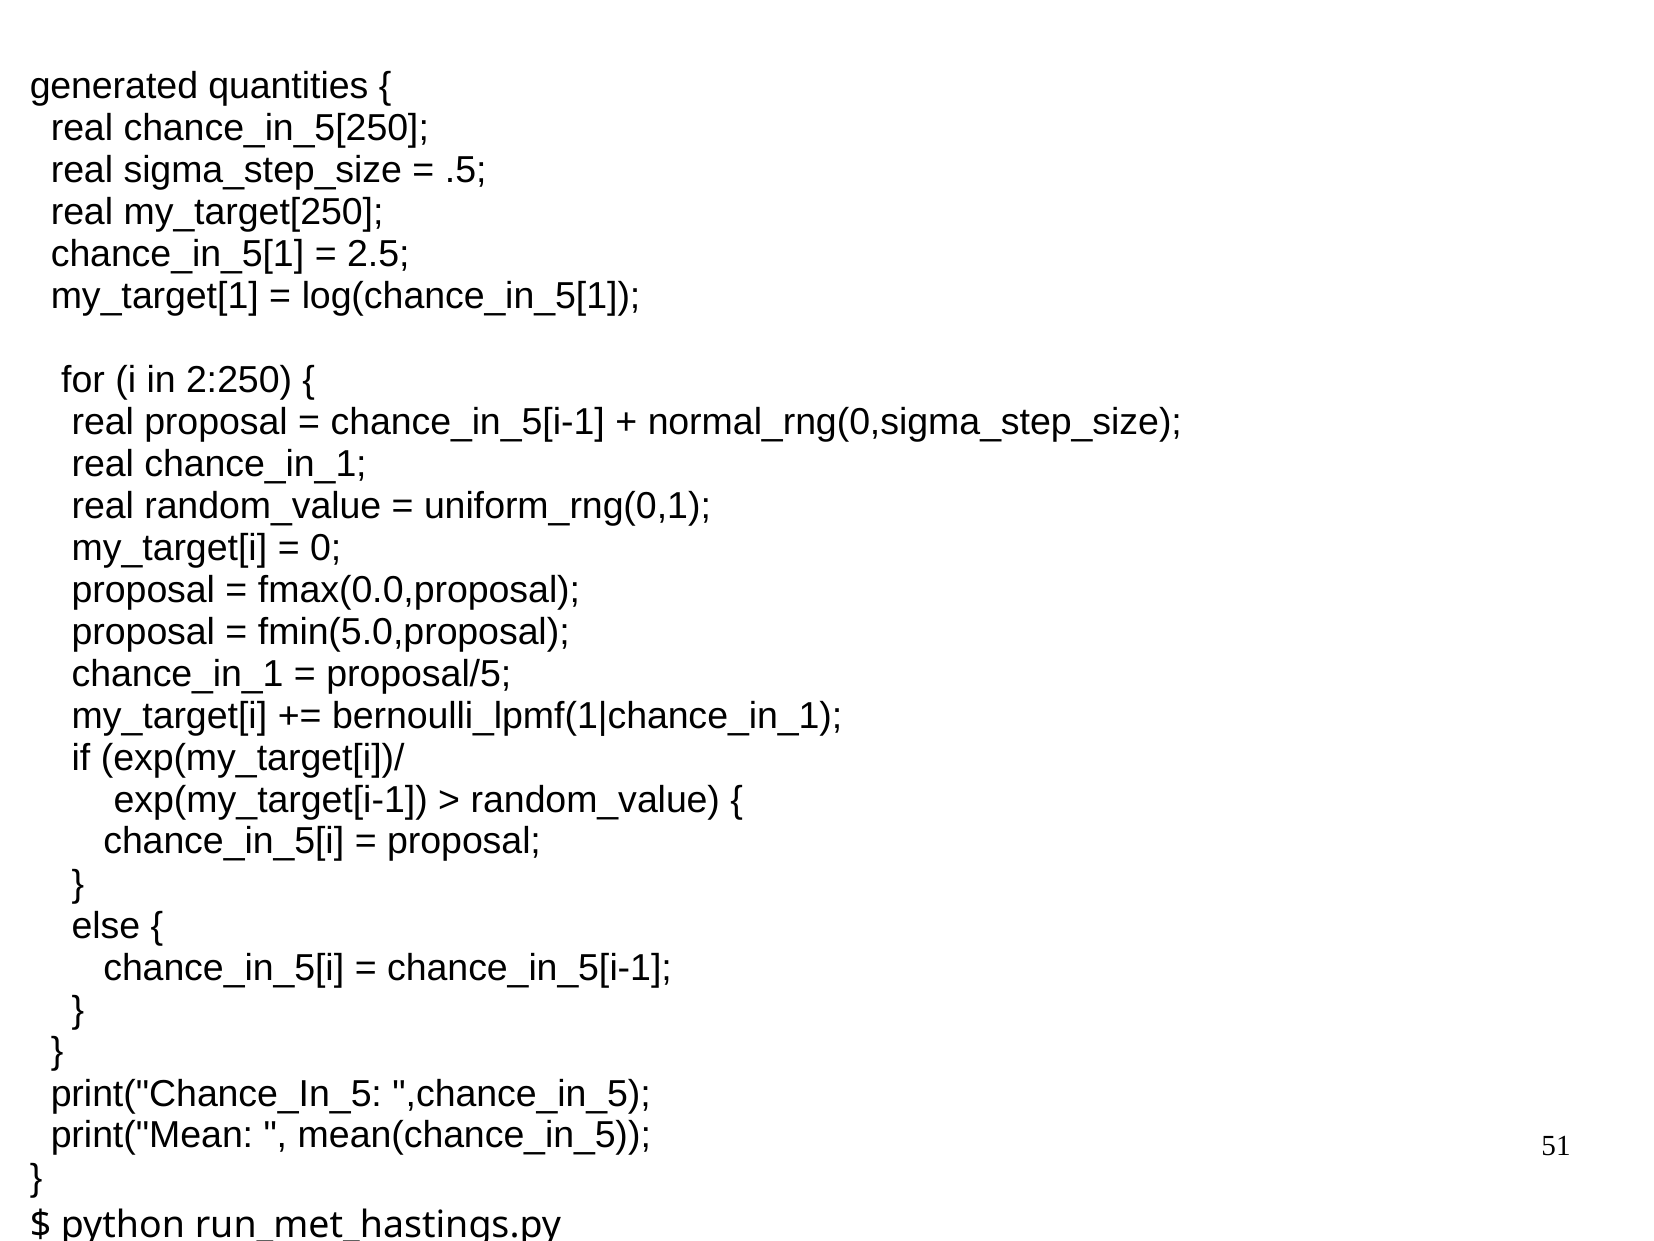

generated quantities {
 real chance_in_5[250];
 real sigma_step_size = .5;
 real my_target[250];
 chance_in_5[1] = 2.5;
 my_target[1] = log(chance_in_5[1]);
 for (i in 2:250) {
 real proposal = chance_in_5[i-1] + normal_rng(0,sigma_step_size);
 real chance_in_1;
 real random_value = uniform_rng(0,1);
 my_target[i] = 0;
 proposal = fmax(0.0,proposal);
 proposal = fmin(5.0,proposal);
 chance_in_1 = proposal/5;
 my_target[i] += bernoulli_lpmf(1|chance_in_1);
 if (exp(my_target[i])/
 exp(my_target[i-1]) > random_value) {
 chance_in_5[i] = proposal;
 }
 else {
 chance_in_5[i] = chance_in_5[i-1];
 }
 }
 print("Chance_In_5: ",chance_in_5);
 print("Mean: ", mean(chance_in_5));
}
$ python run_met_hastings.py
51